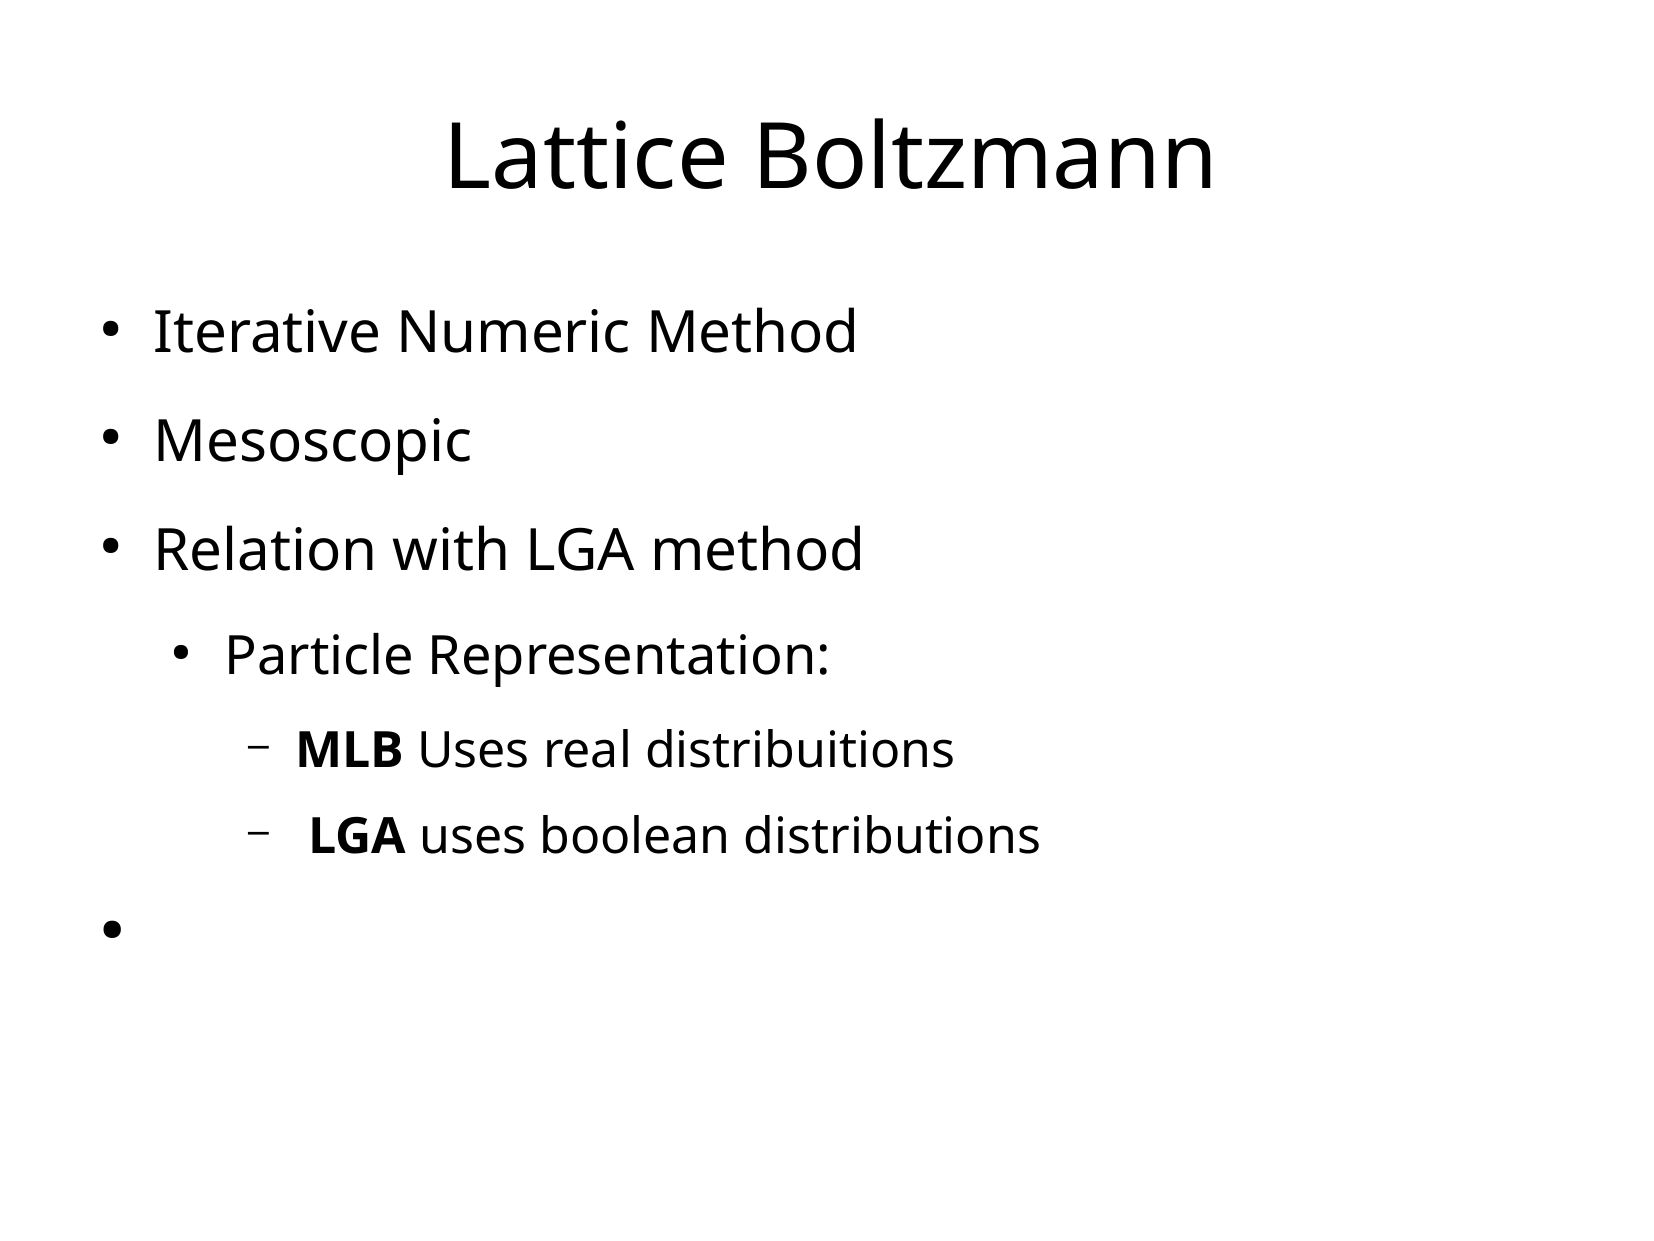

# Lattice Boltzmann
Iterative Numeric Method
Mesoscopic
Relation with LGA method
Particle Representation:
MLB Uses real distribuitions
 LGA uses boolean distributions